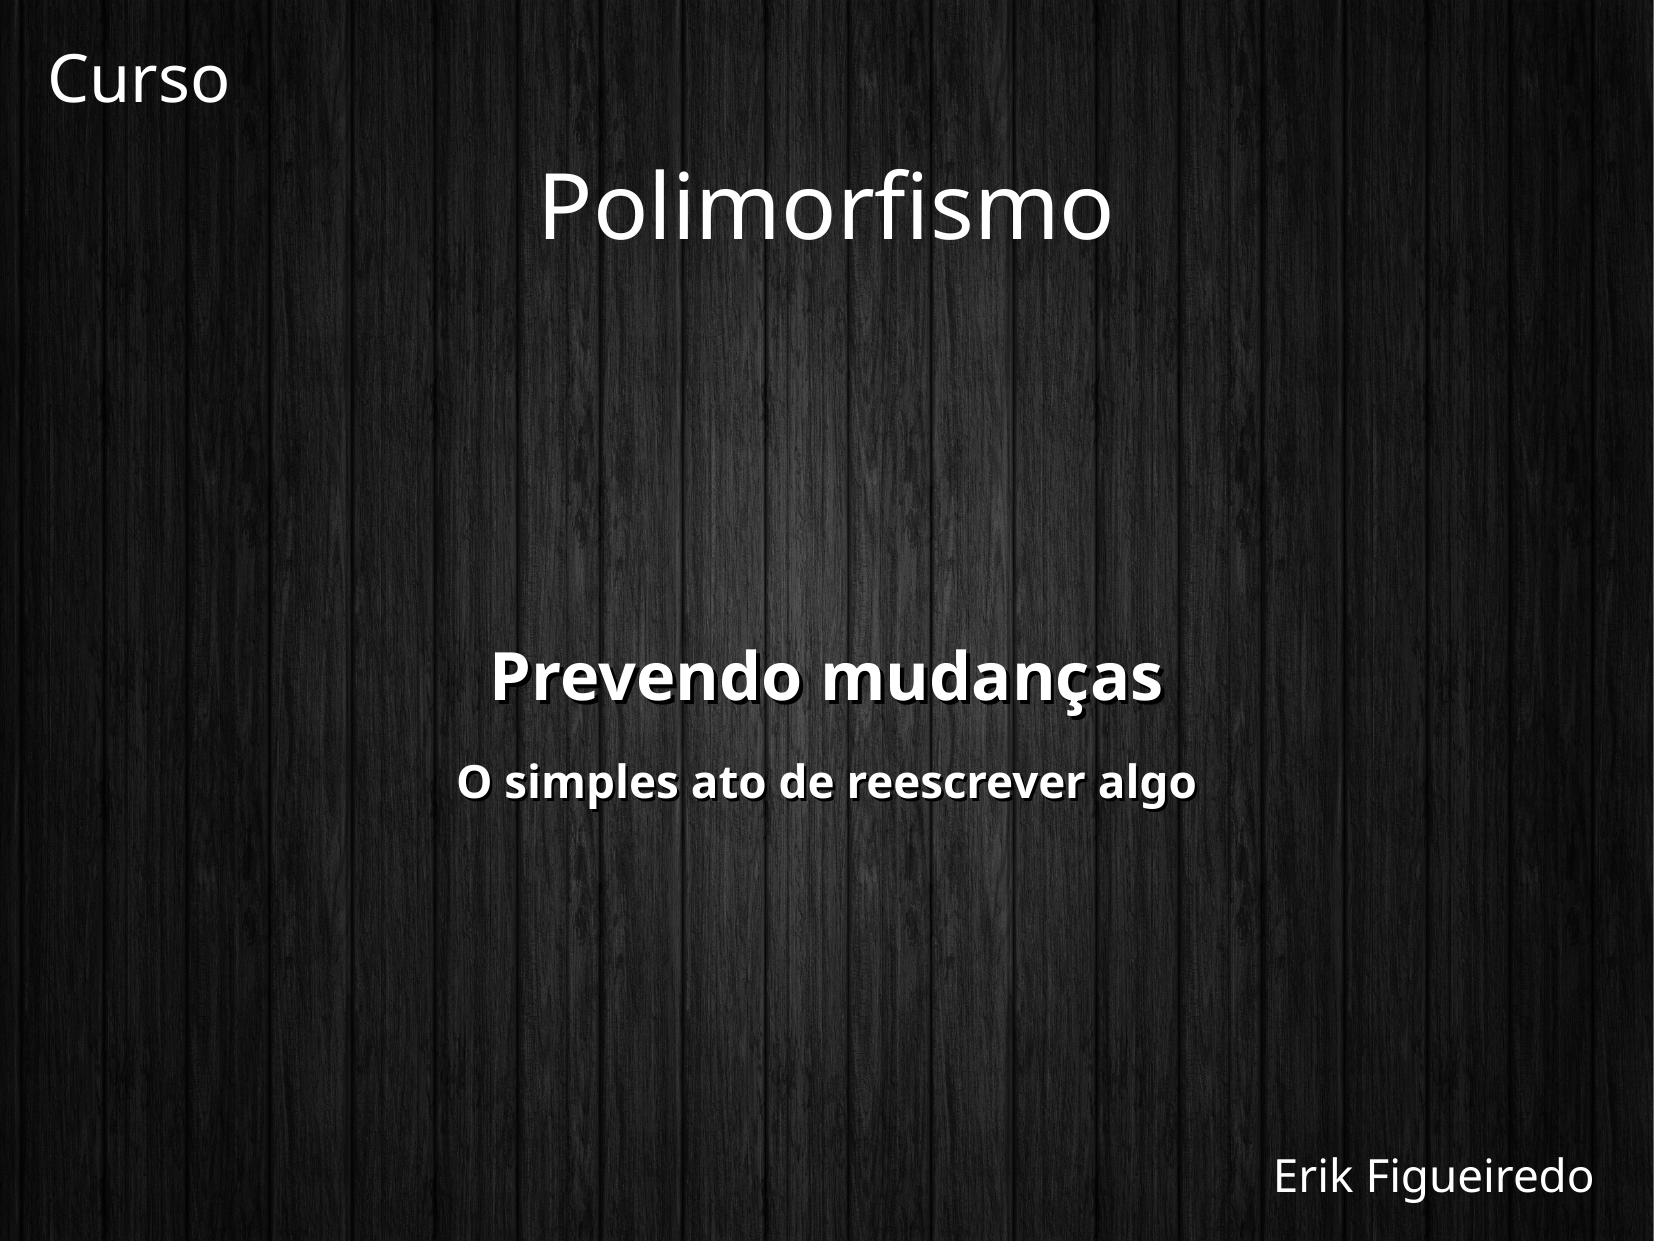

Curso
# Polimorfismo
Prevendo mudanças
O simples ato de reescrever algo
Erik Figueiredo